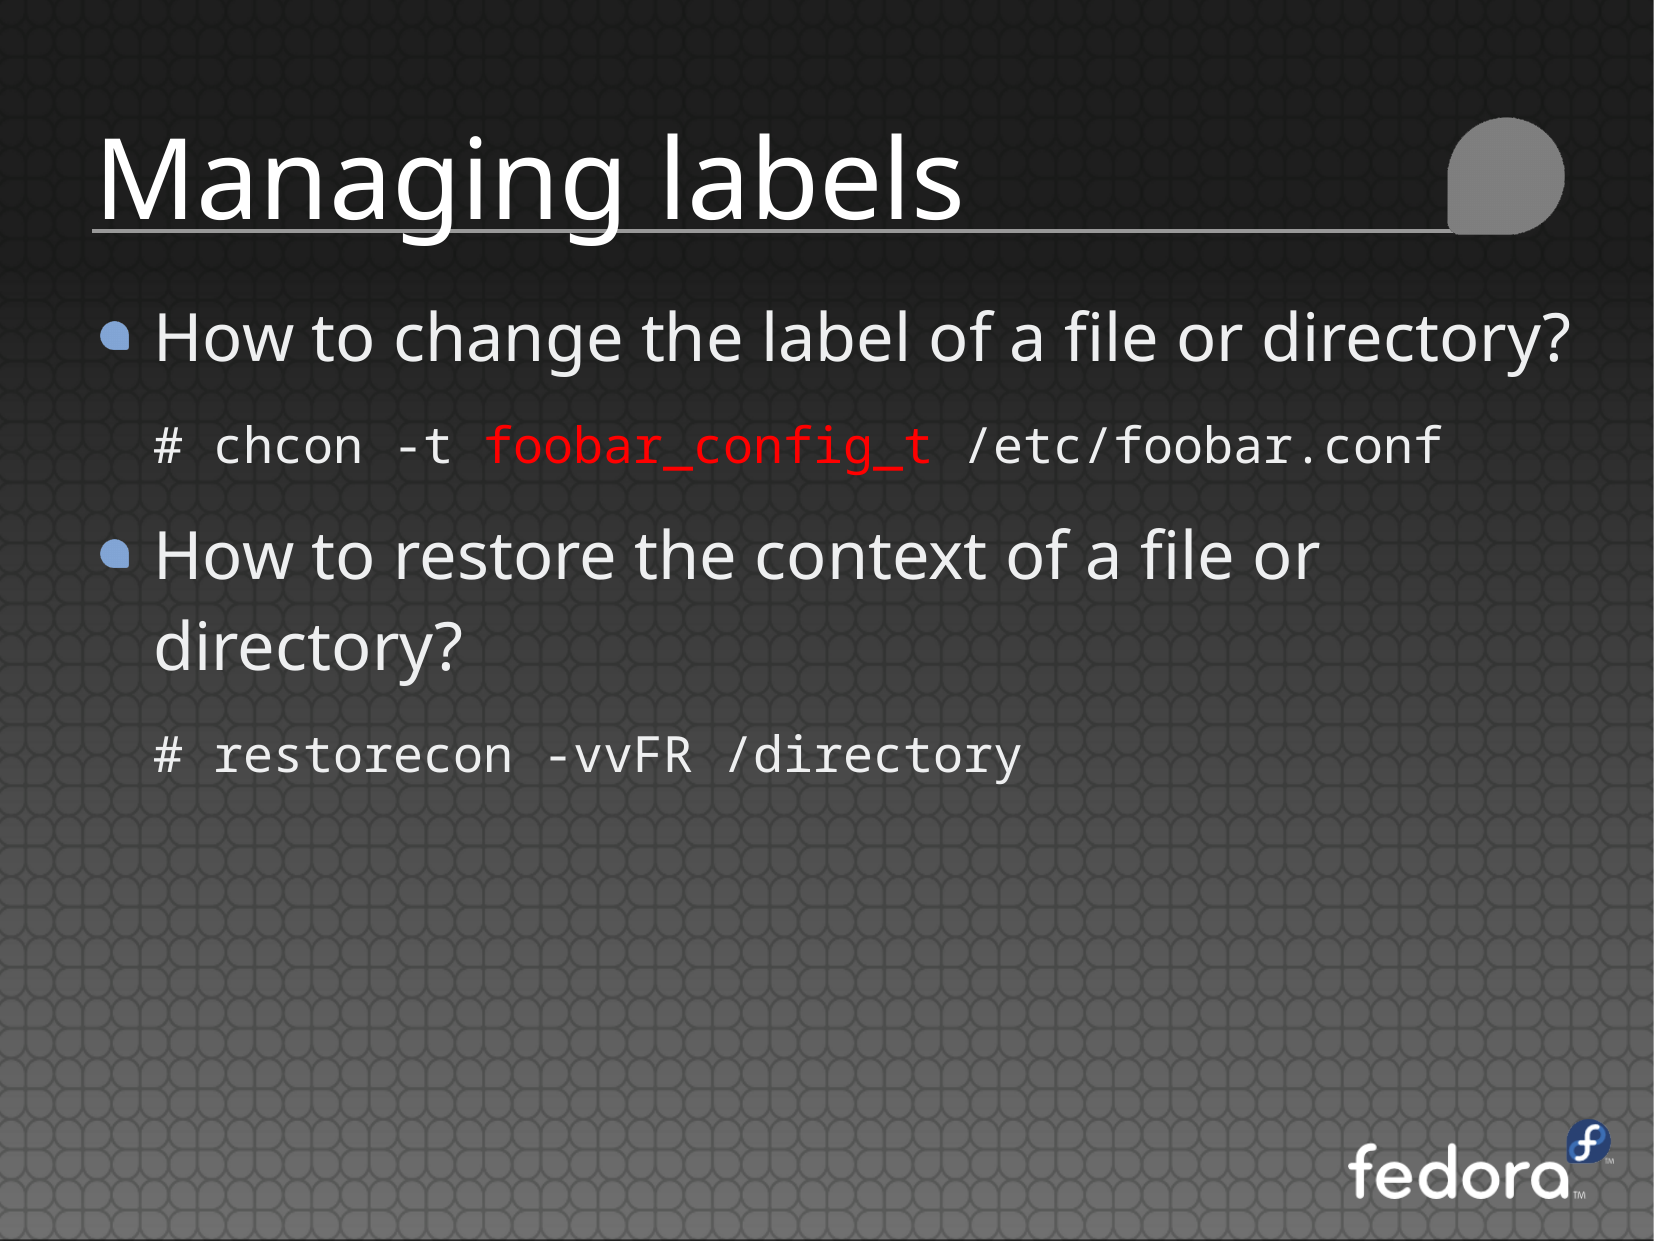

Managing labels
# How to change the label of a file or directory?
# chcon -t foobar_config_t /etc/foobar.conf
How to restore the context of a file or directory?
# restorecon -vvFR /directory